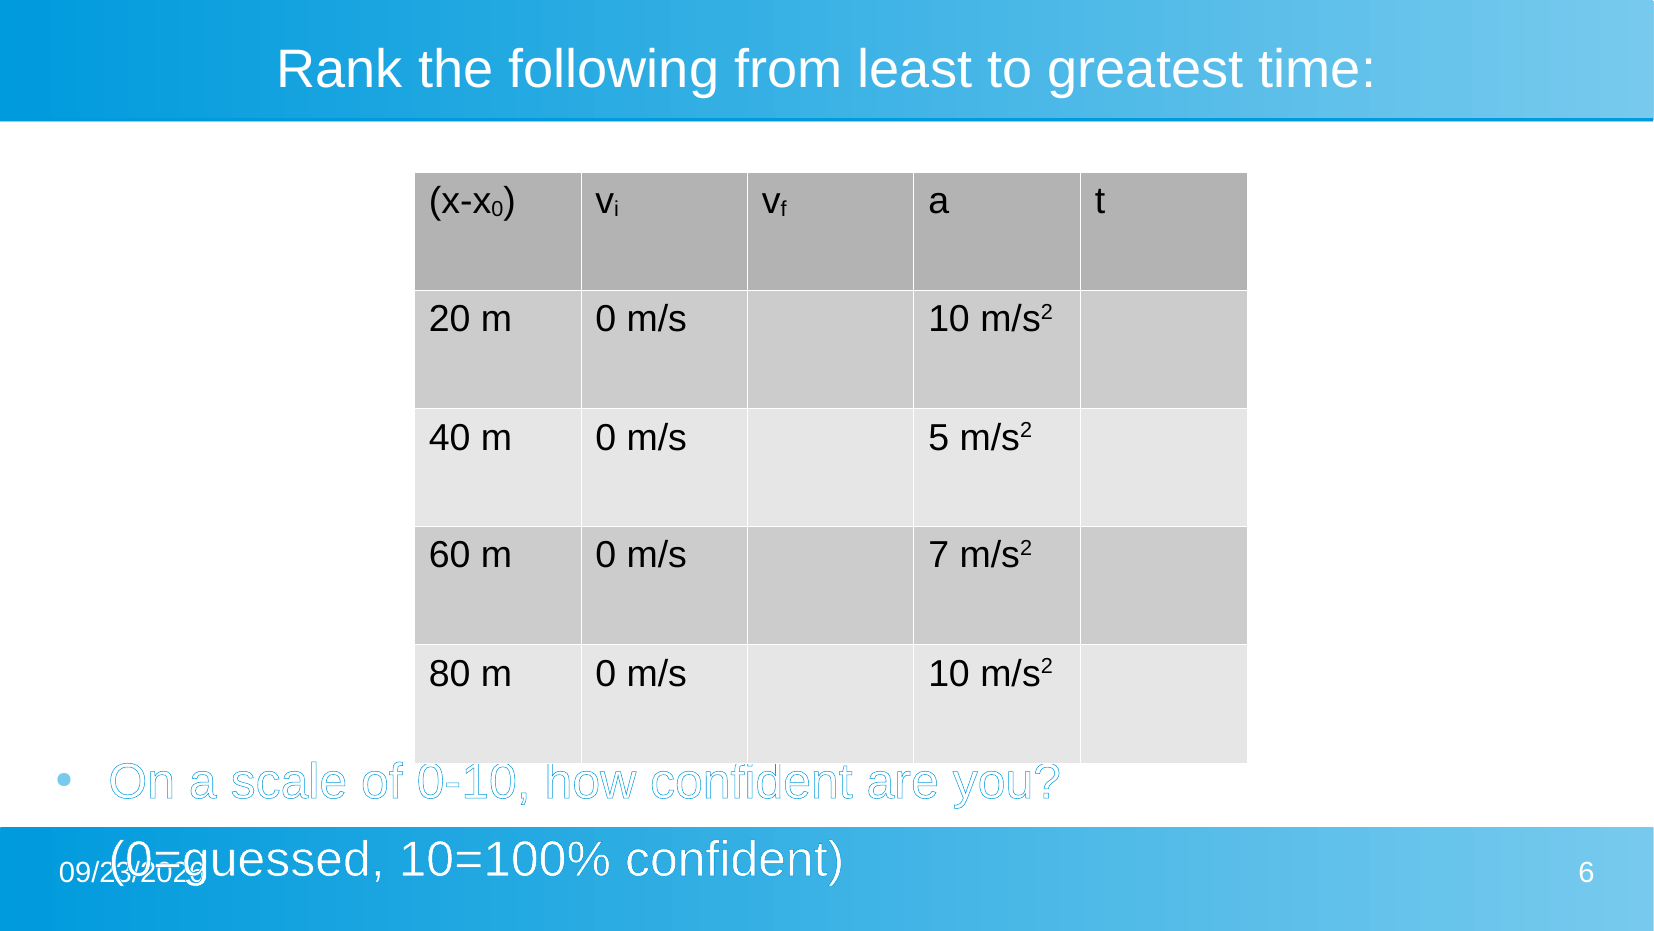

# Rank the following from least to greatest time:
| (x-x0) | vi | vf | a | t |
| --- | --- | --- | --- | --- |
| 20 m | 0 m/s | | 10 m/s2 | |
| 40 m | 0 m/s | | 5 m/s2 | |
| 60 m | 0 m/s | | 7 m/s2 | |
| 80 m | 0 m/s | | 10 m/s2 | |
On a scale of 0-10, how confident are you?
(0=guessed, 10=100% confident)
6